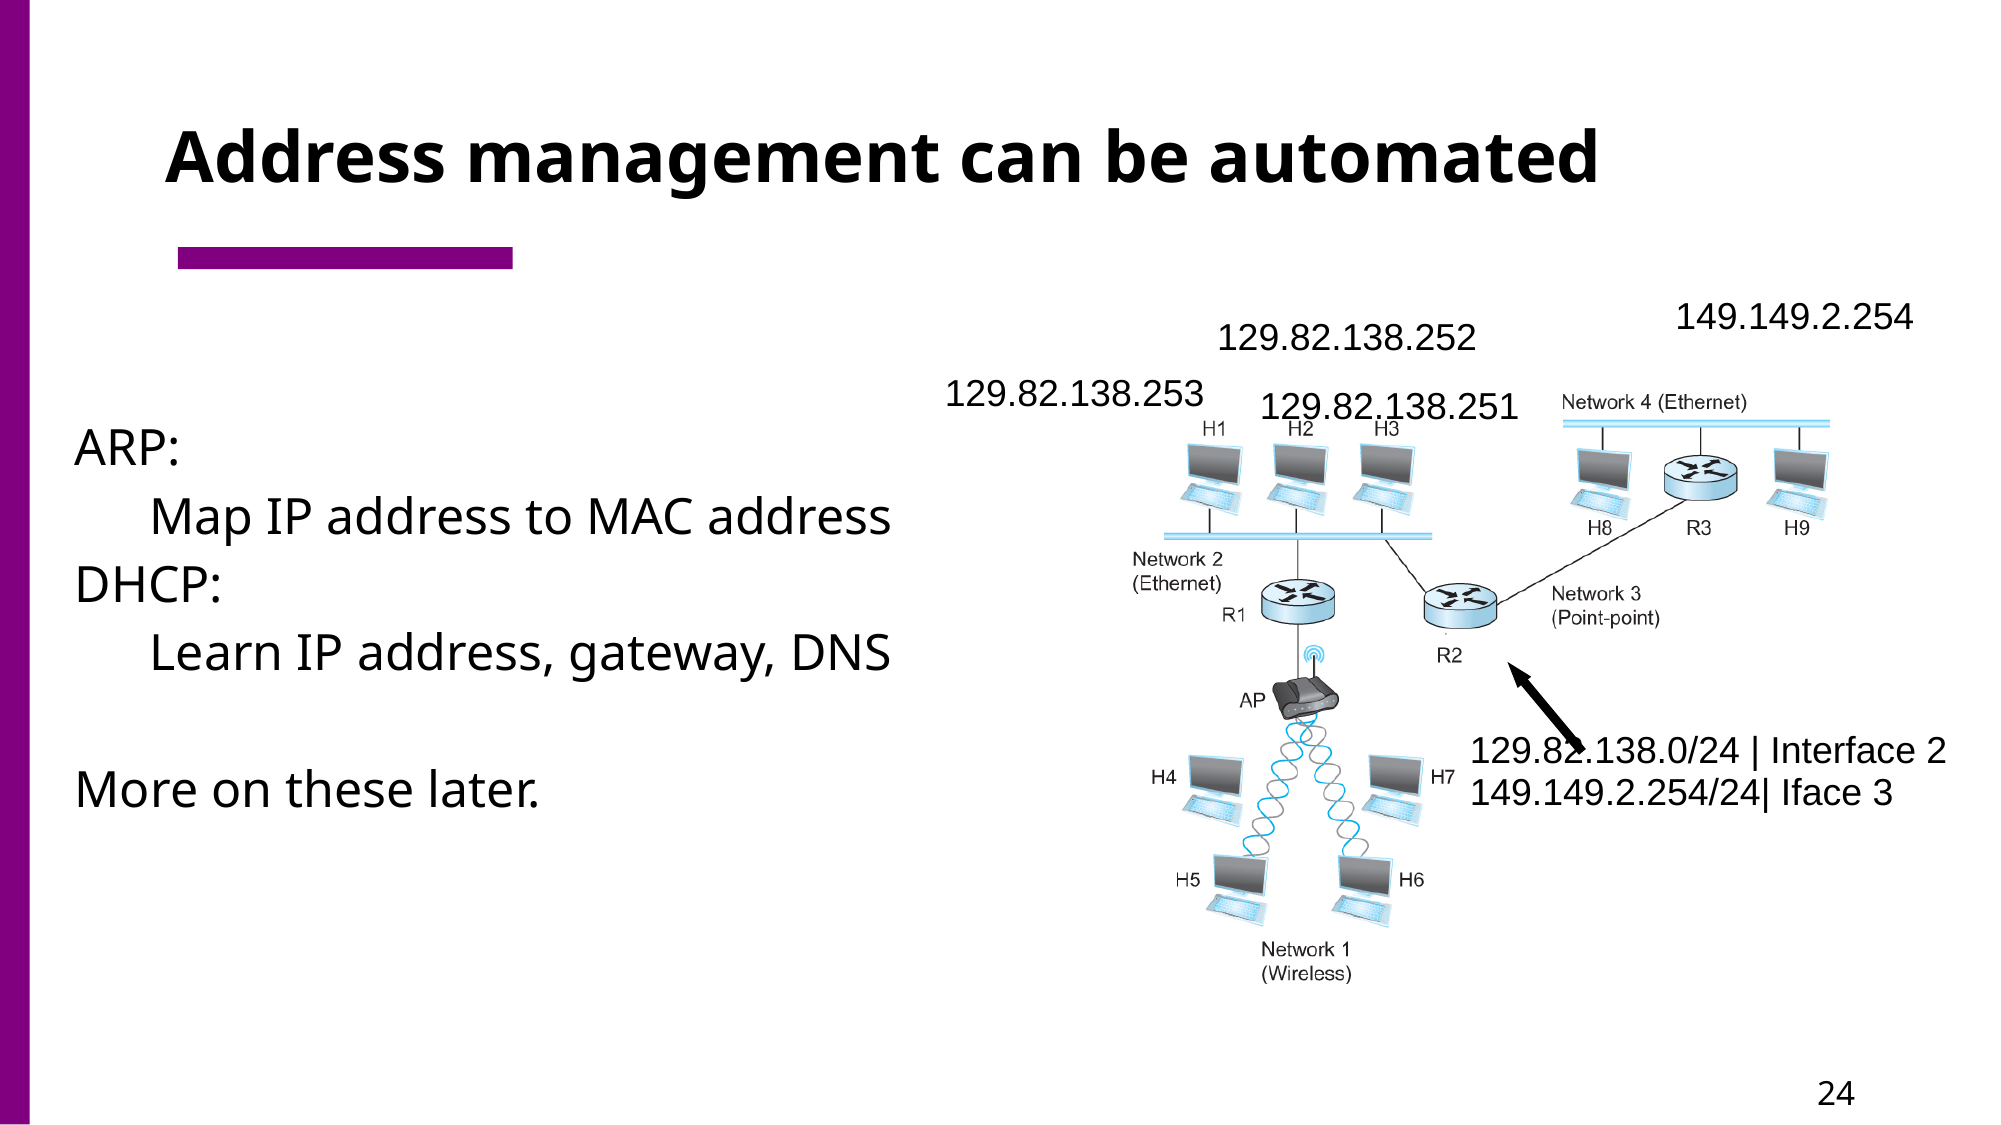

Address management can be automated
149.149.2.254
129.82.138.252
129.82.138.253
129.82.138.251
ARP:
	Map IP address to MAC address
DHCP:
	Learn IP address, gateway, DNS
More on these later.
129.82.138.0/24 | Interface 2
149.149.2.254/24| Iface 3